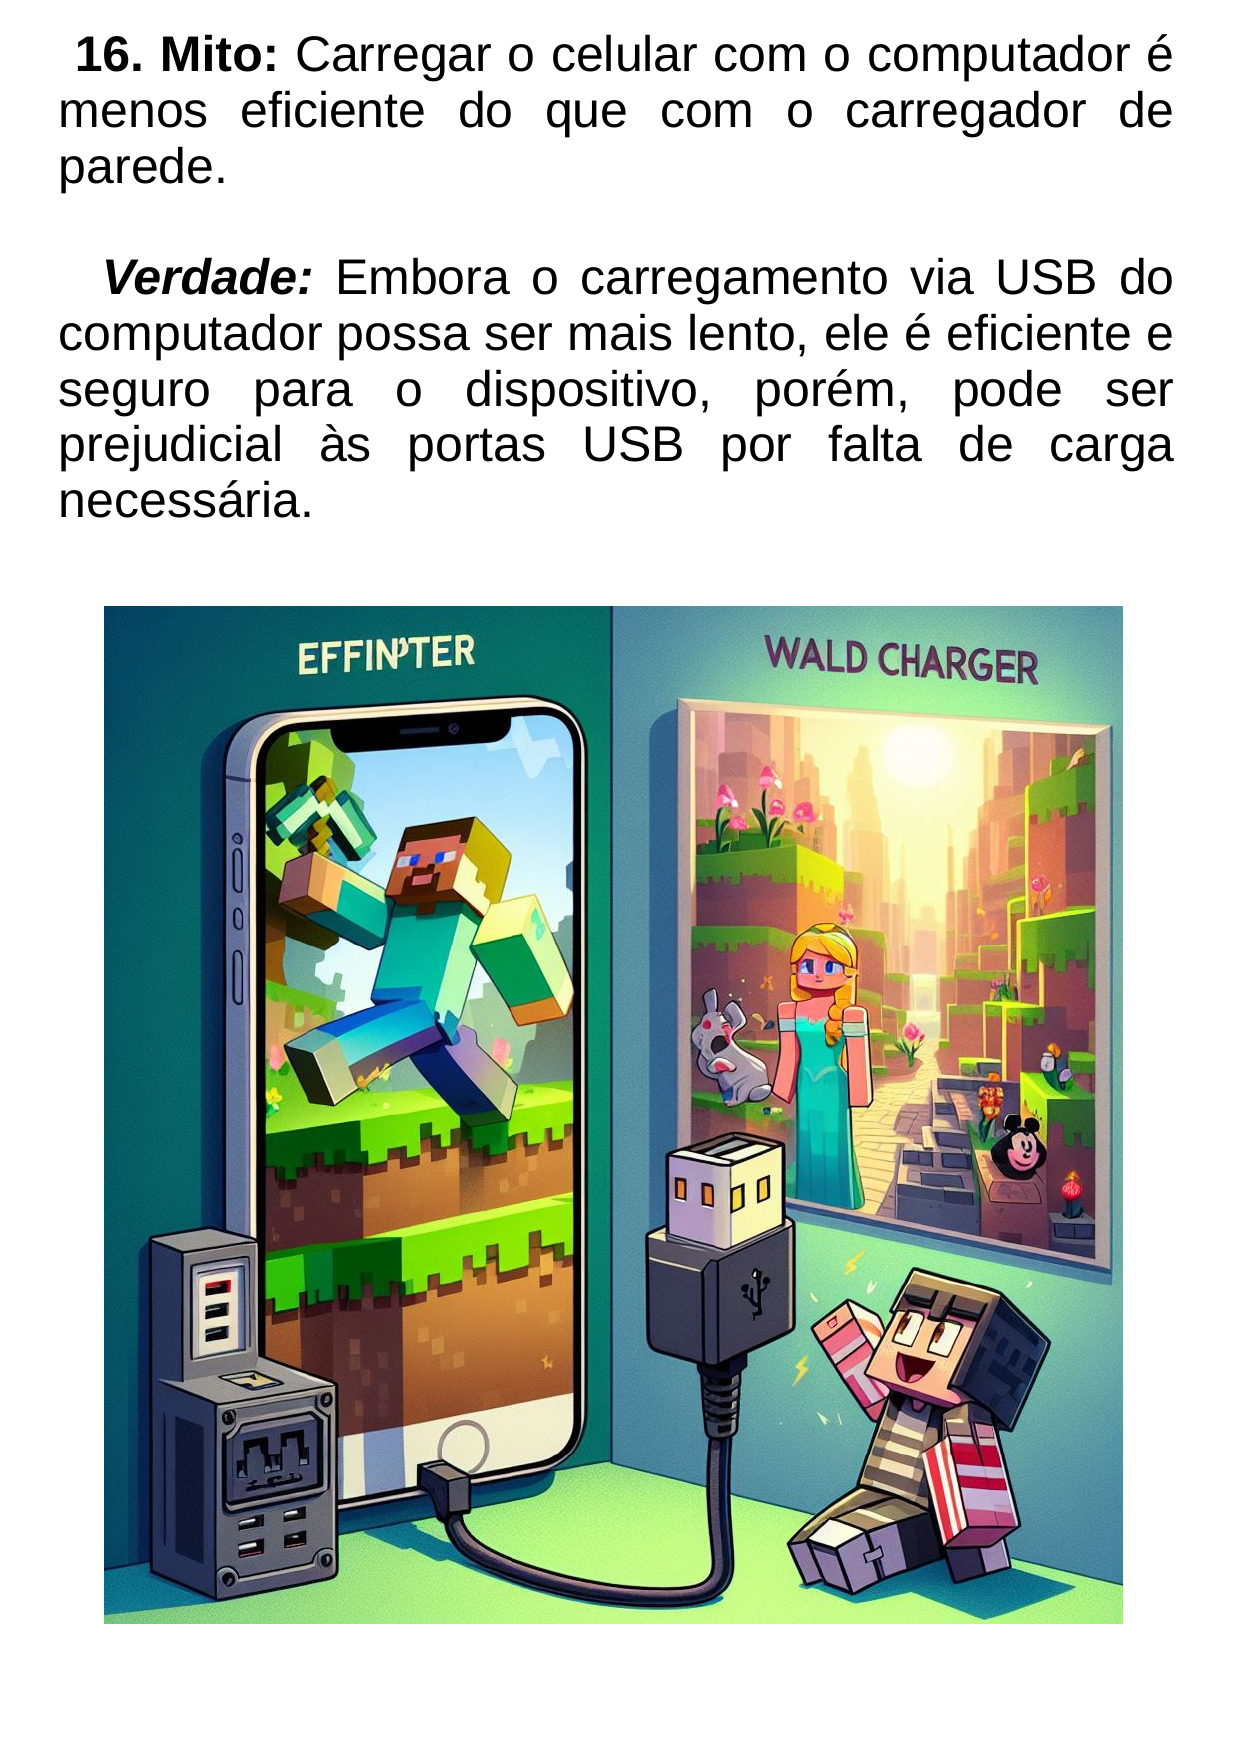

# 16. Mito: Carregar o celular com o computador é menos eficiente do que com o carregador de parede. Verdade: Embora o carregamento via USB do computador possa ser mais lento, ele é eficiente e seguro para o dispositivo, porém, pode ser prejudicial às portas USB por falta de carga necessária.